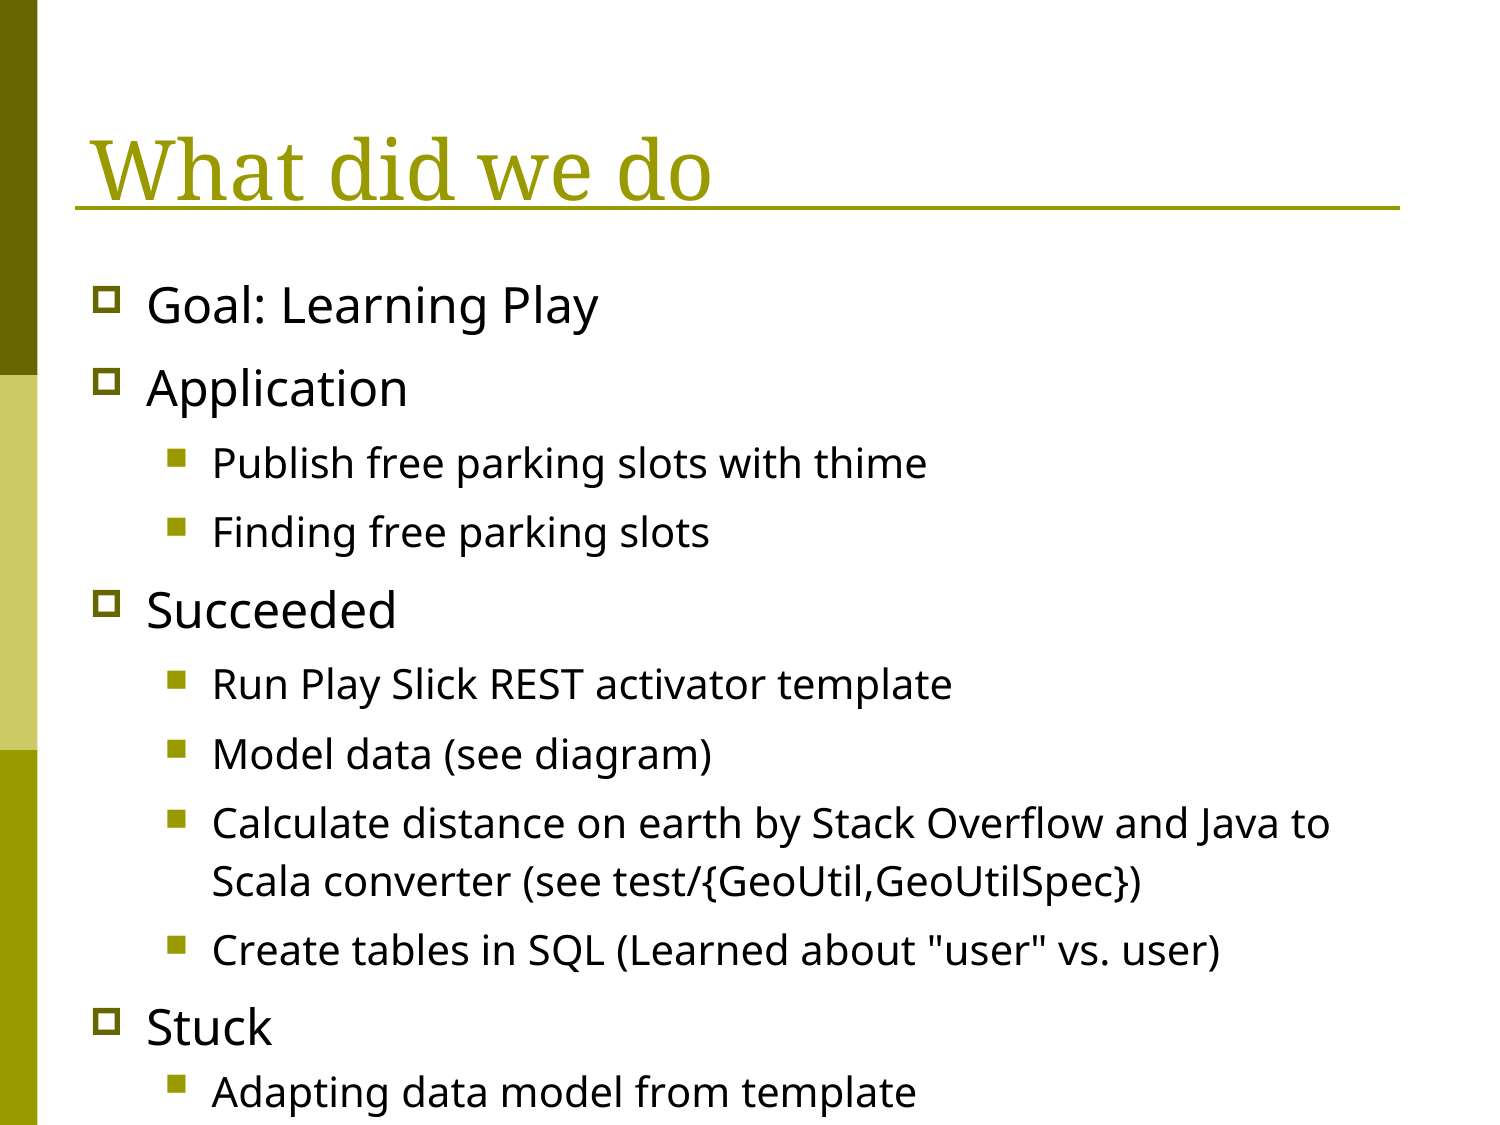

# What did we do
Goal: Learning Play
Application
Publish free parking slots with thime
Finding free parking slots
Succeeded
Run Play Slick REST activator template
Model data (see diagram)
Calculate distance on earth by Stack Overflow and Java to Scala converter (see test/{GeoUtil,GeoUtilSpec})
Create tables in SQL (Learned about "user" vs. user)
Stuck
Adapting data model from template
Compiler message „No matching Shape found ...“